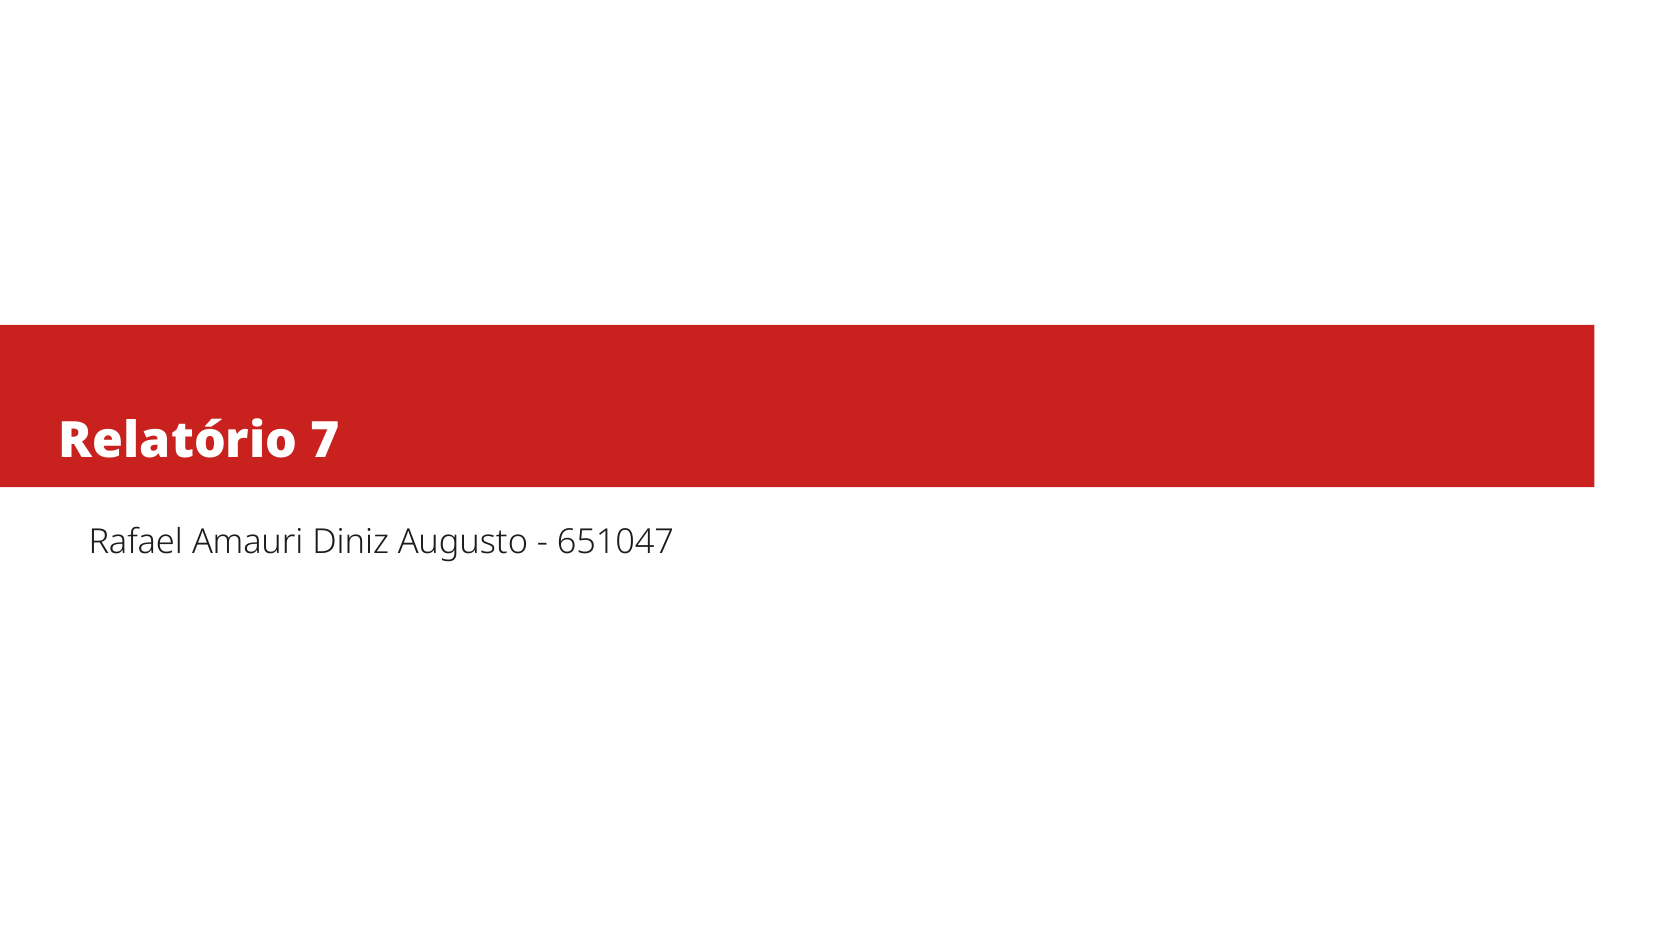

# Relatório 7
Rafael Amauri Diniz Augusto - 651047